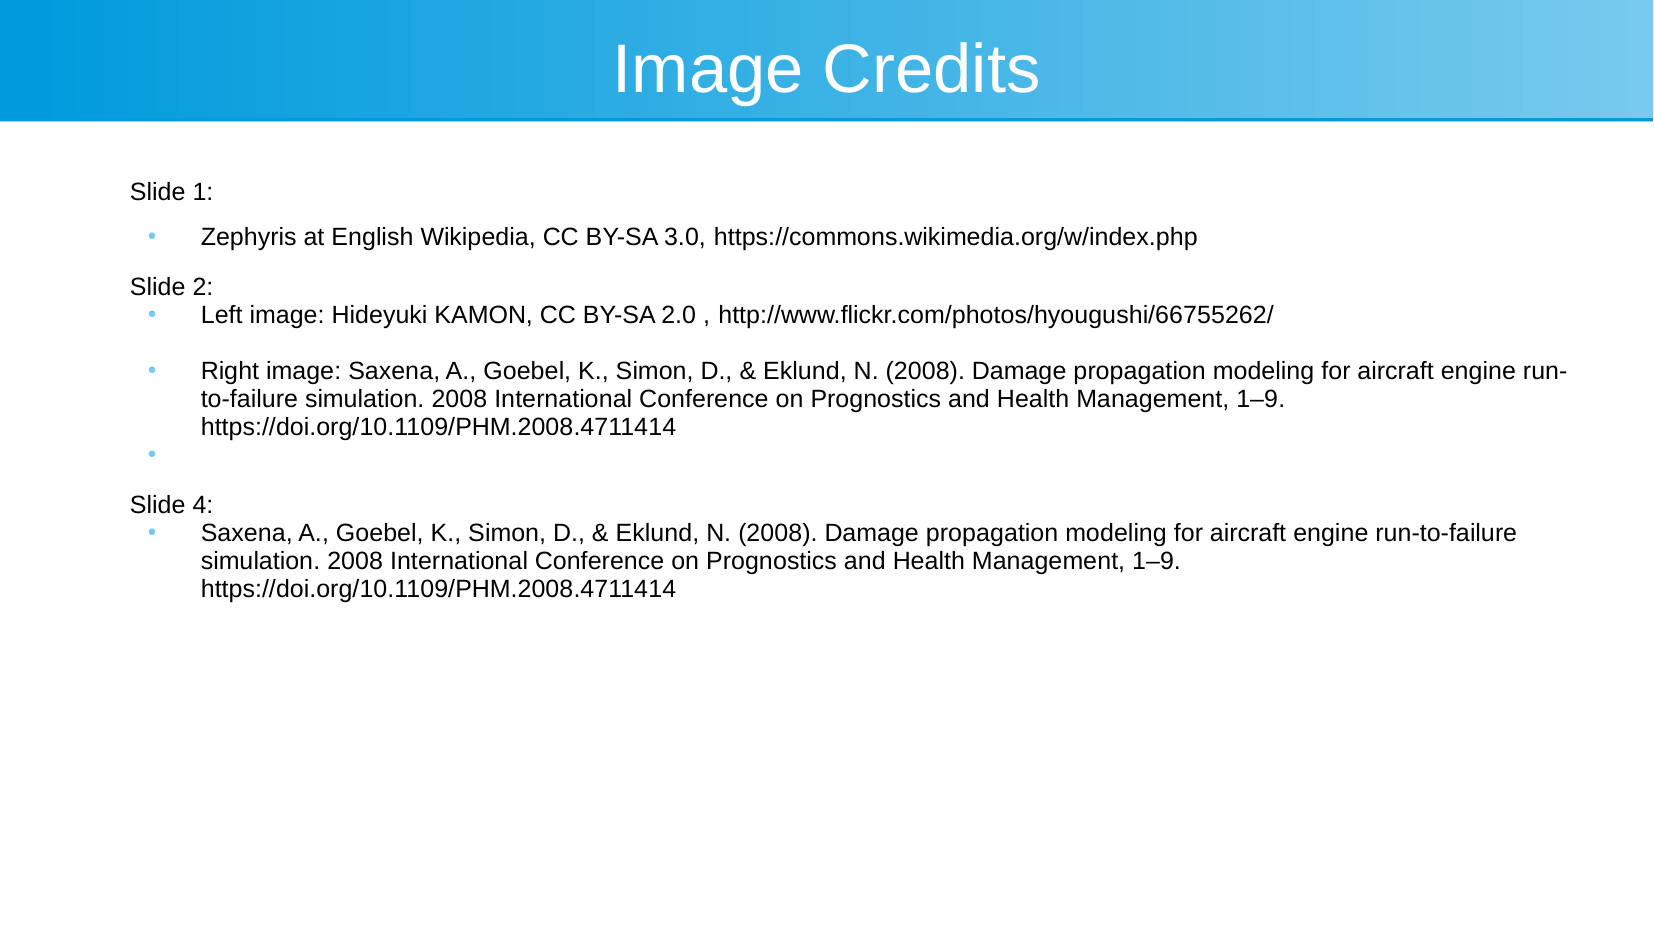

# Image Credits
Slide 1:
Zephyris at English Wikipedia, CC BY-SA 3.0, https://commons.wikimedia.org/w/index.php
Slide 2:
Left image: Hideyuki KAMON, CC BY-SA 2.0 , http://www.flickr.com/photos/hyougushi/66755262/
Right image: Saxena, A., Goebel, K., Simon, D., & Eklund, N. (2008). Damage propagation modeling for aircraft engine run-to-failure simulation. 2008 International Conference on Prognostics and Health Management, 1–9. https://doi.org/10.1109/PHM.2008.4711414
Slide 4:
Saxena, A., Goebel, K., Simon, D., & Eklund, N. (2008). Damage propagation modeling for aircraft engine run-to-failure simulation. 2008 International Conference on Prognostics and Health Management, 1–9. https://doi.org/10.1109/PHM.2008.4711414
16